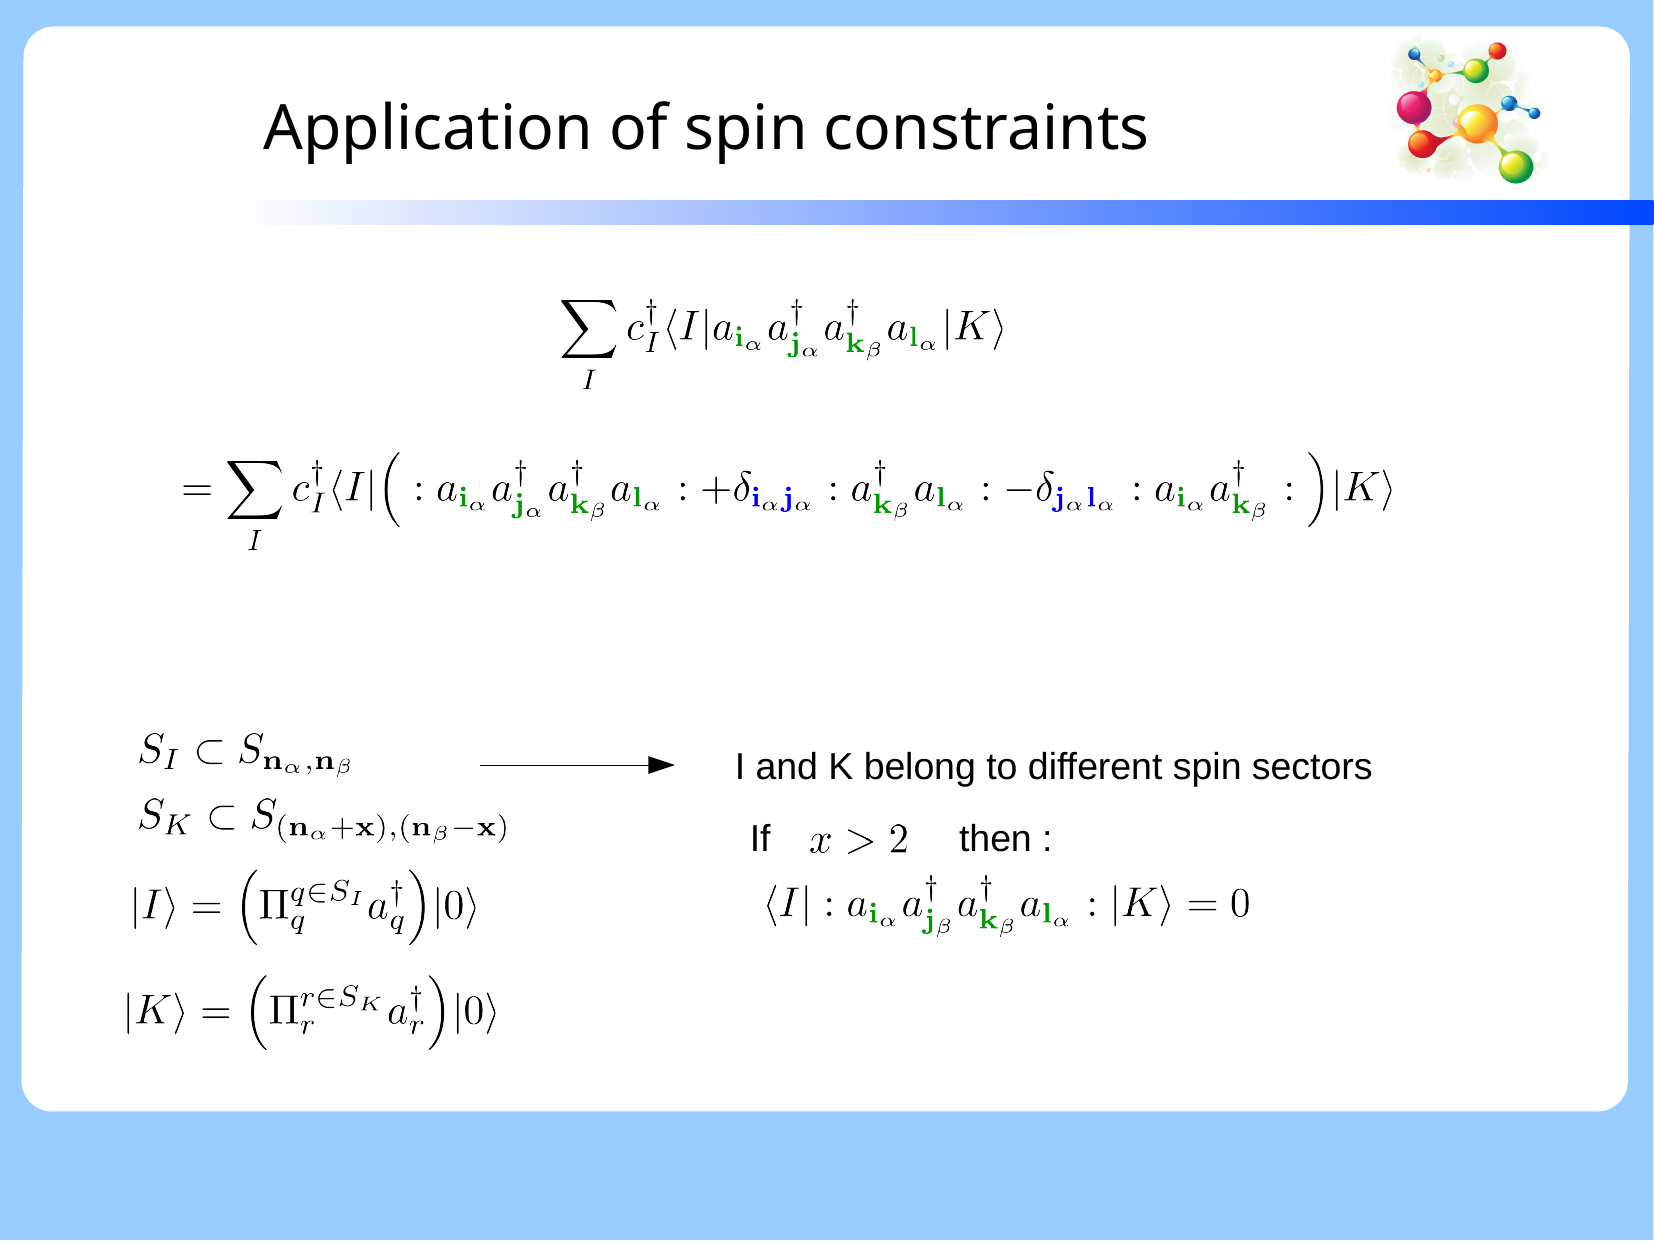

# Application of spin constraints
I and K belong to different spin sectors
If then :